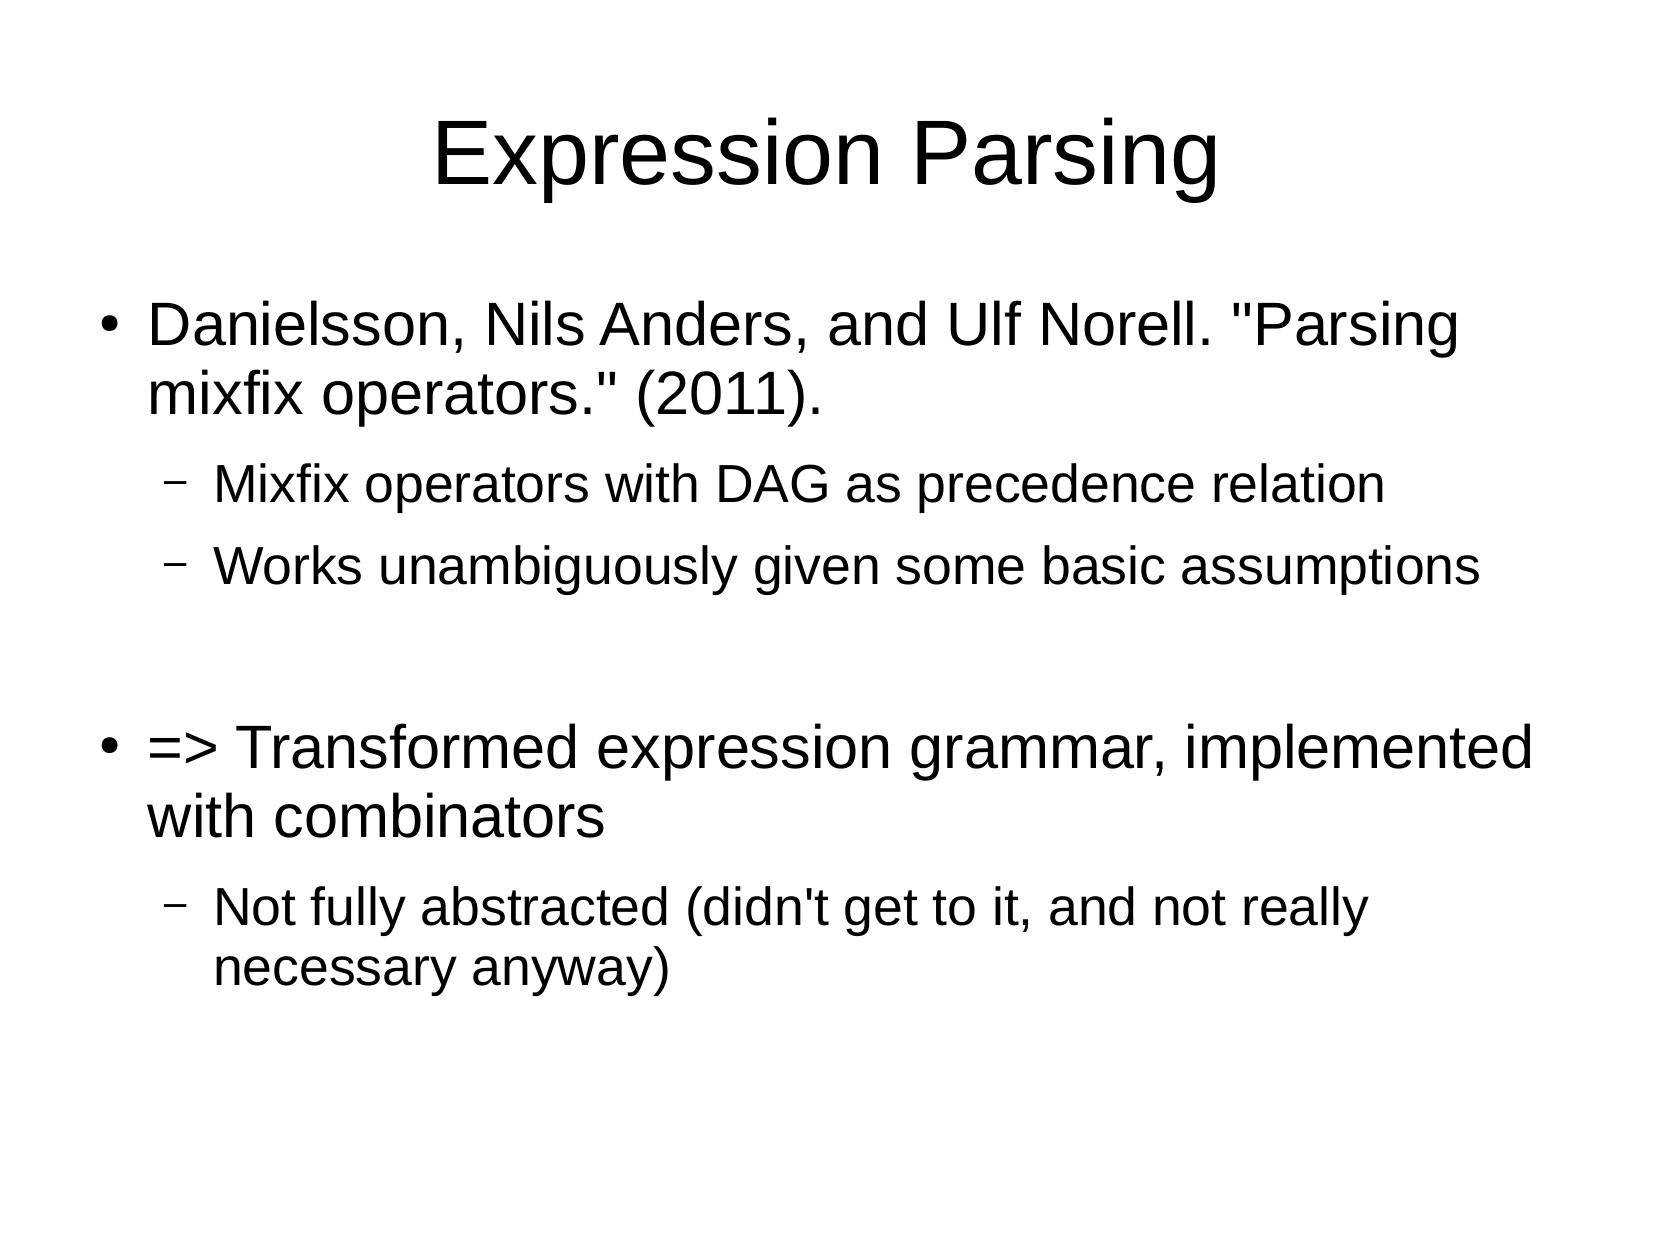

# Expression Parsing
Danielsson, Nils Anders, and Ulf Norell. "Parsing mixfix operators." (2011).
Mixfix operators with DAG as precedence relation
Works unambiguously given some basic assumptions
=> Transformed expression grammar, implemented with combinators
Not fully abstracted (didn't get to it, and not really necessary anyway)